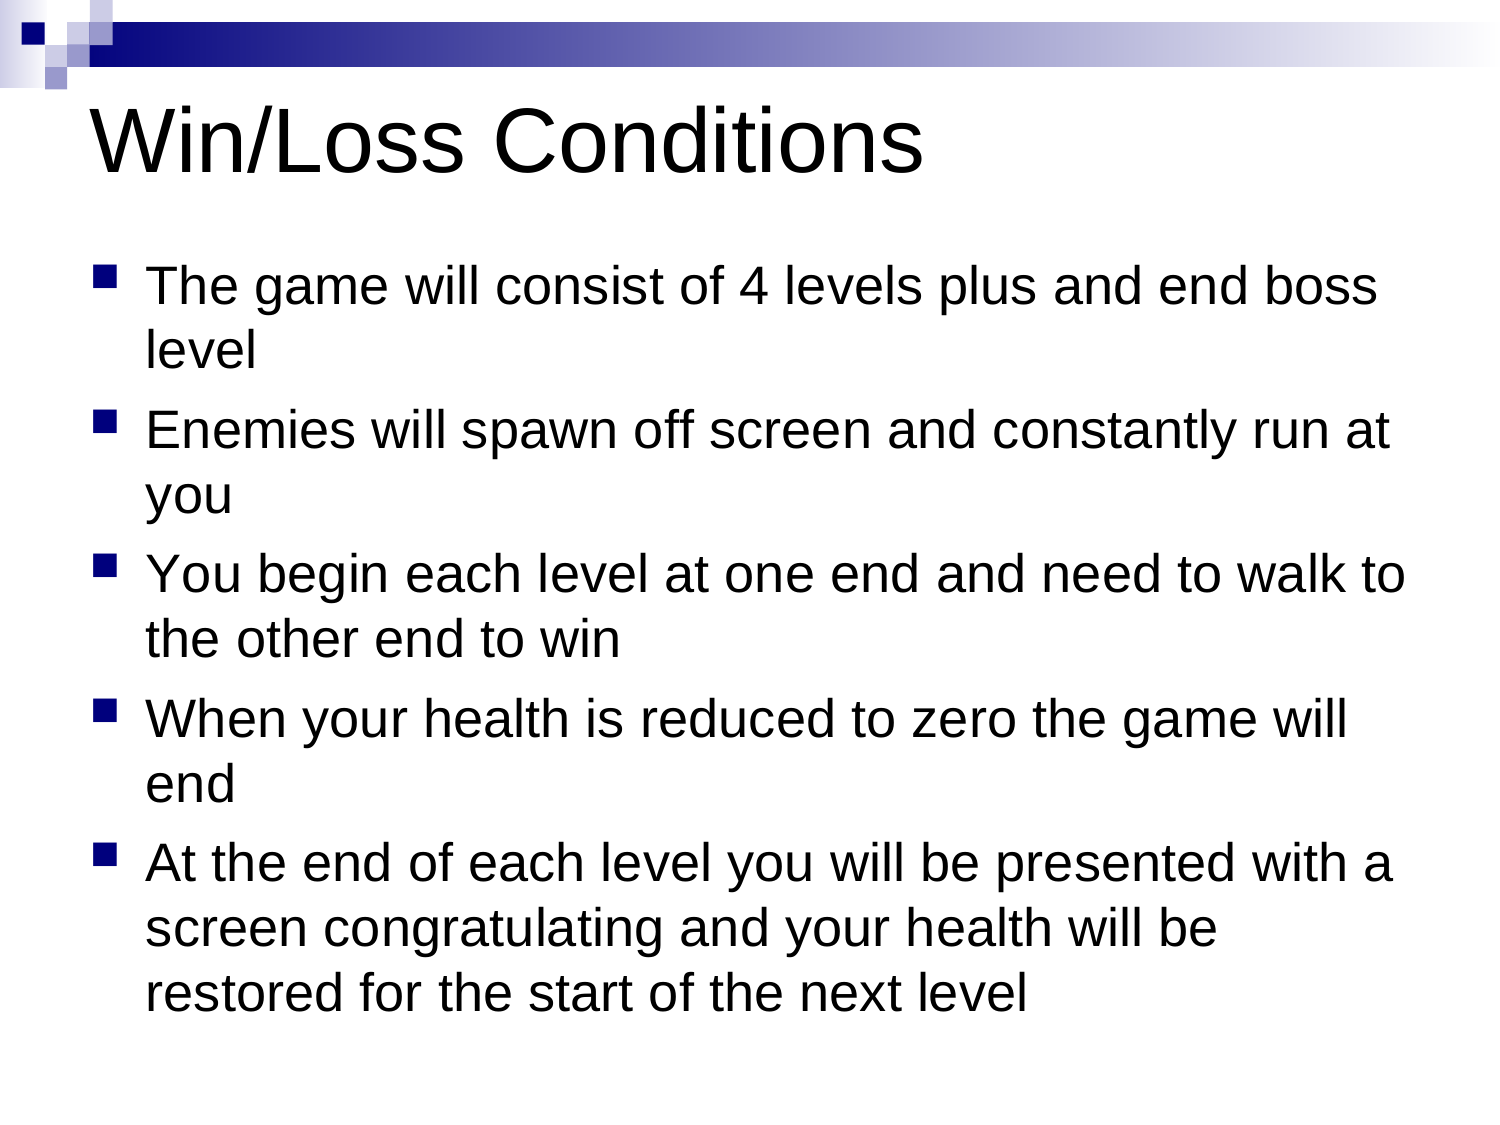

# Win/Loss Conditions
The game will consist of 4 levels plus and end boss level
Enemies will spawn off screen and constantly run at you
You begin each level at one end and need to walk to the other end to win
When your health is reduced to zero the game will end
At the end of each level you will be presented with a screen congratulating and your health will be restored for the start of the next level